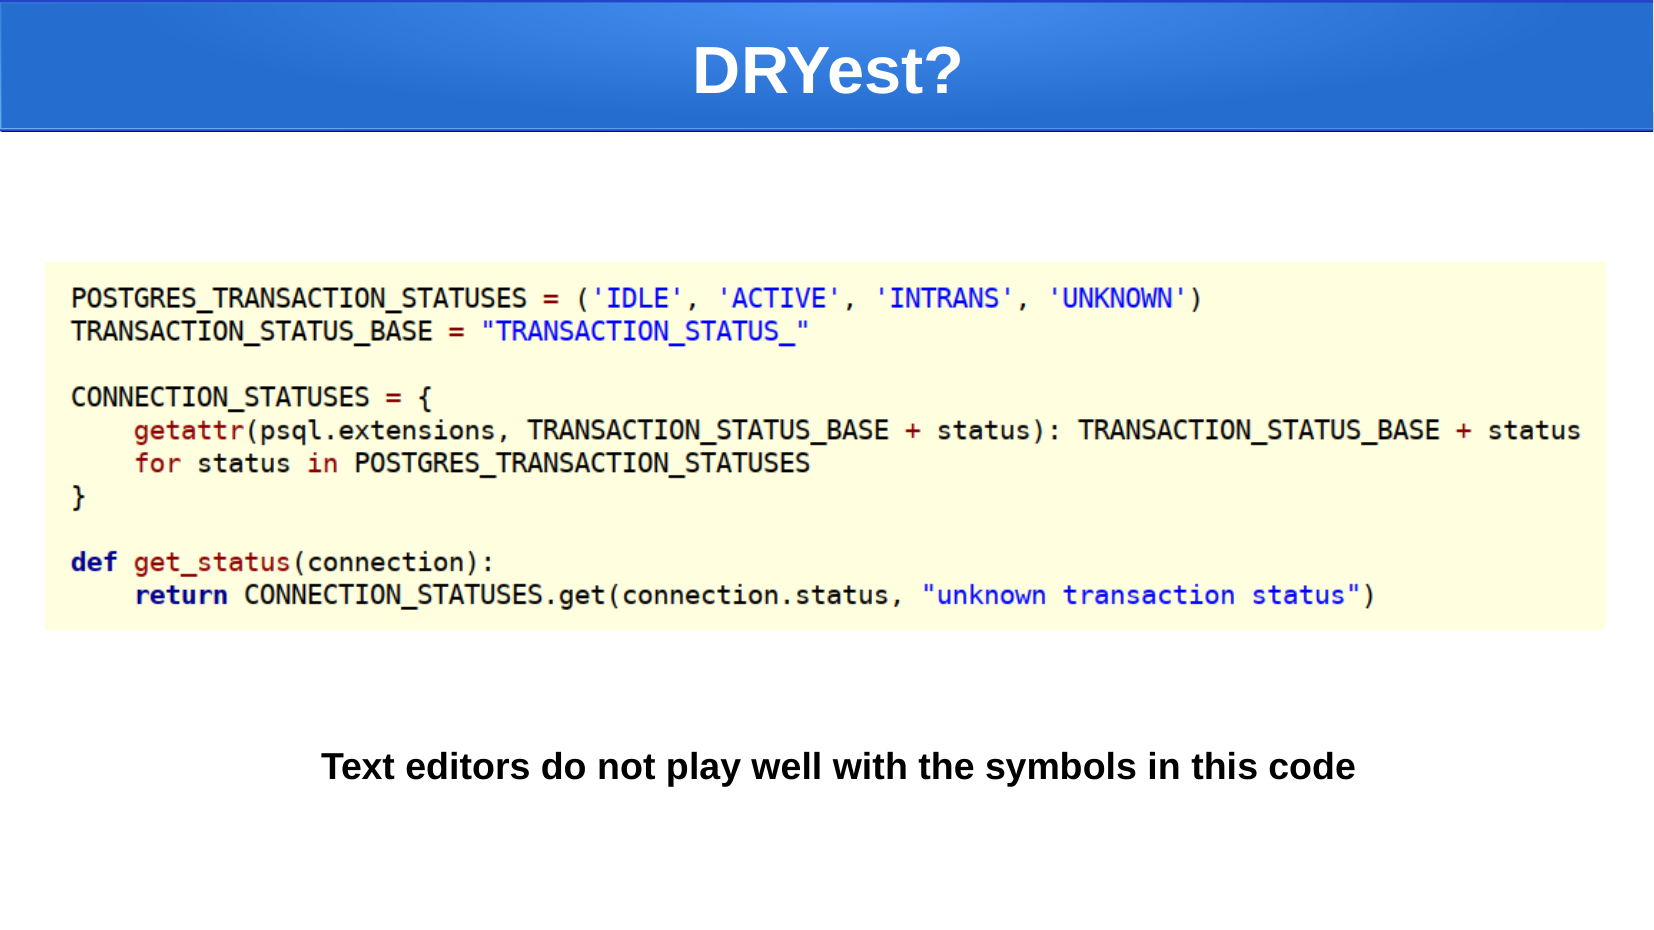

# DRYest?
Text editors do not play well with the symbols in this code